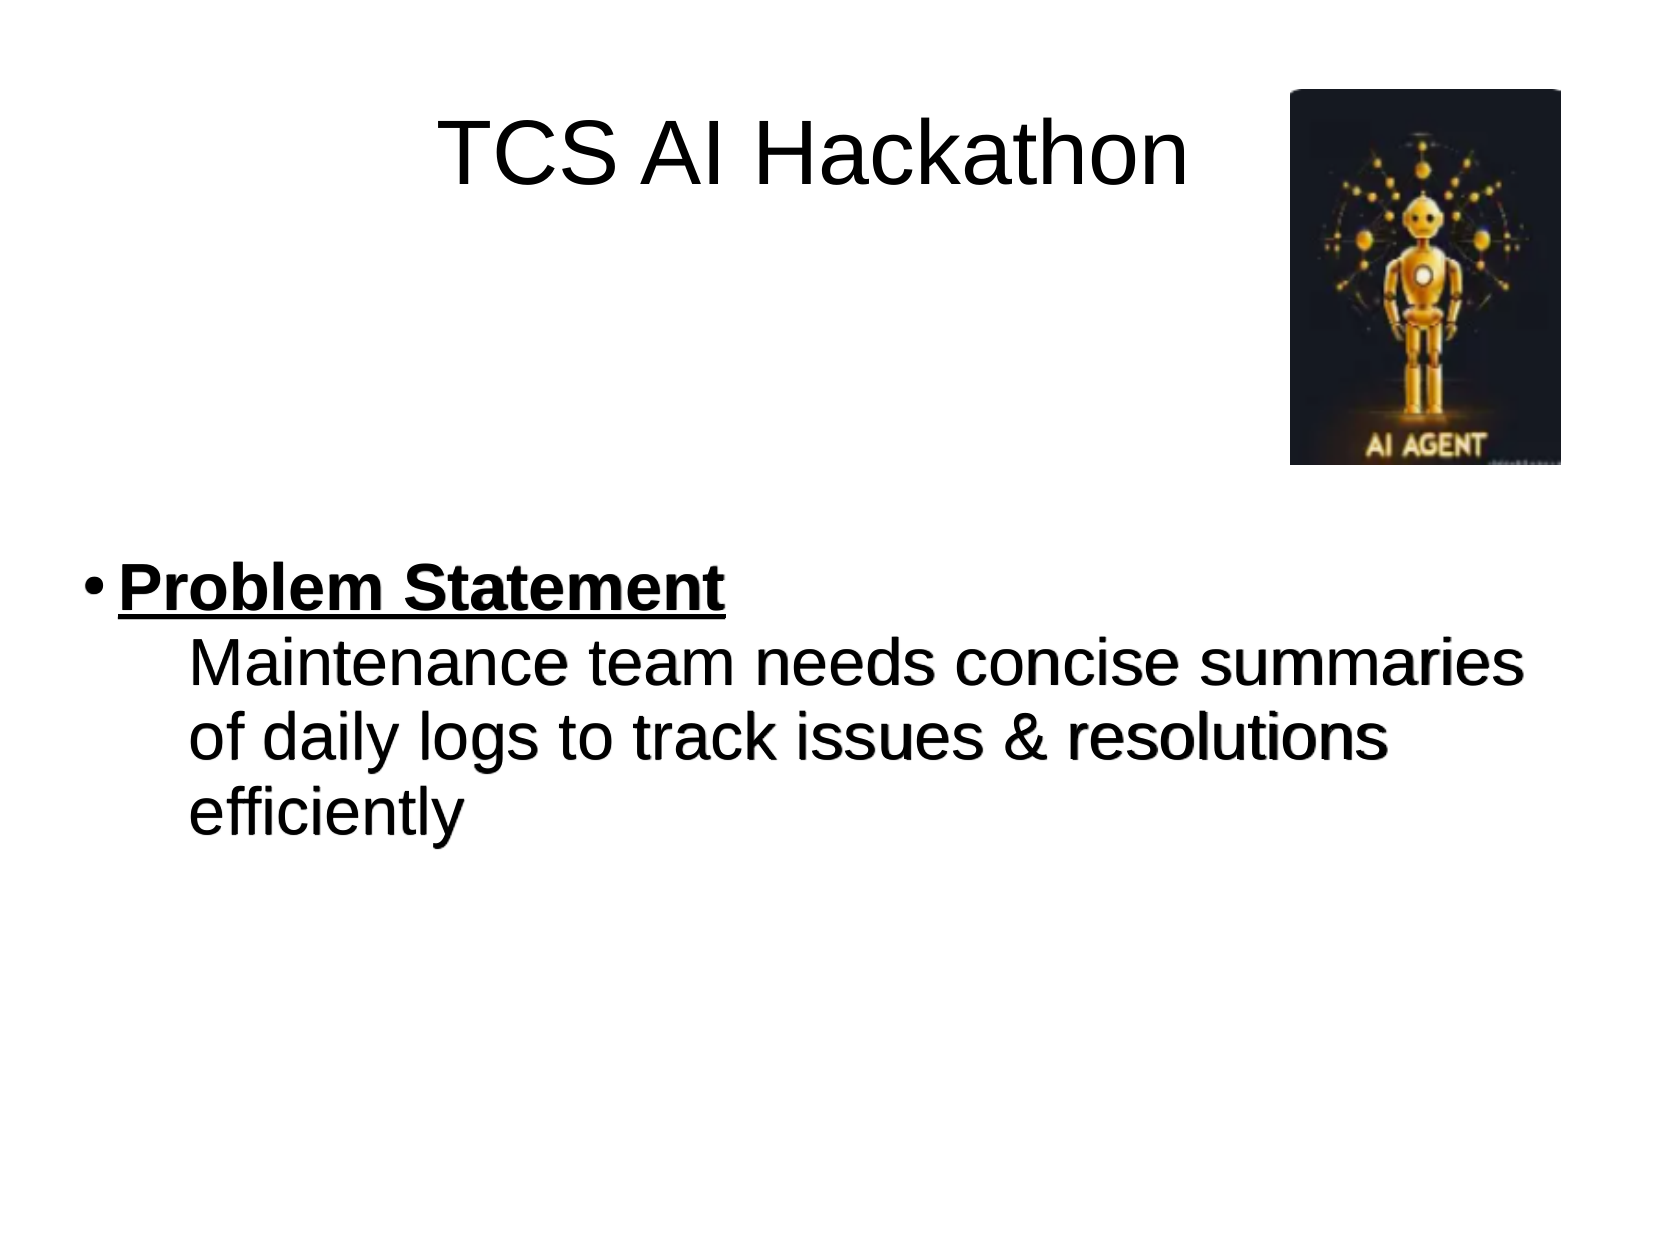

# TCS AI Hackathon
Problem Statement
Maintenance team needs concise summaries of daily logs to track issues & resolutions efficiently